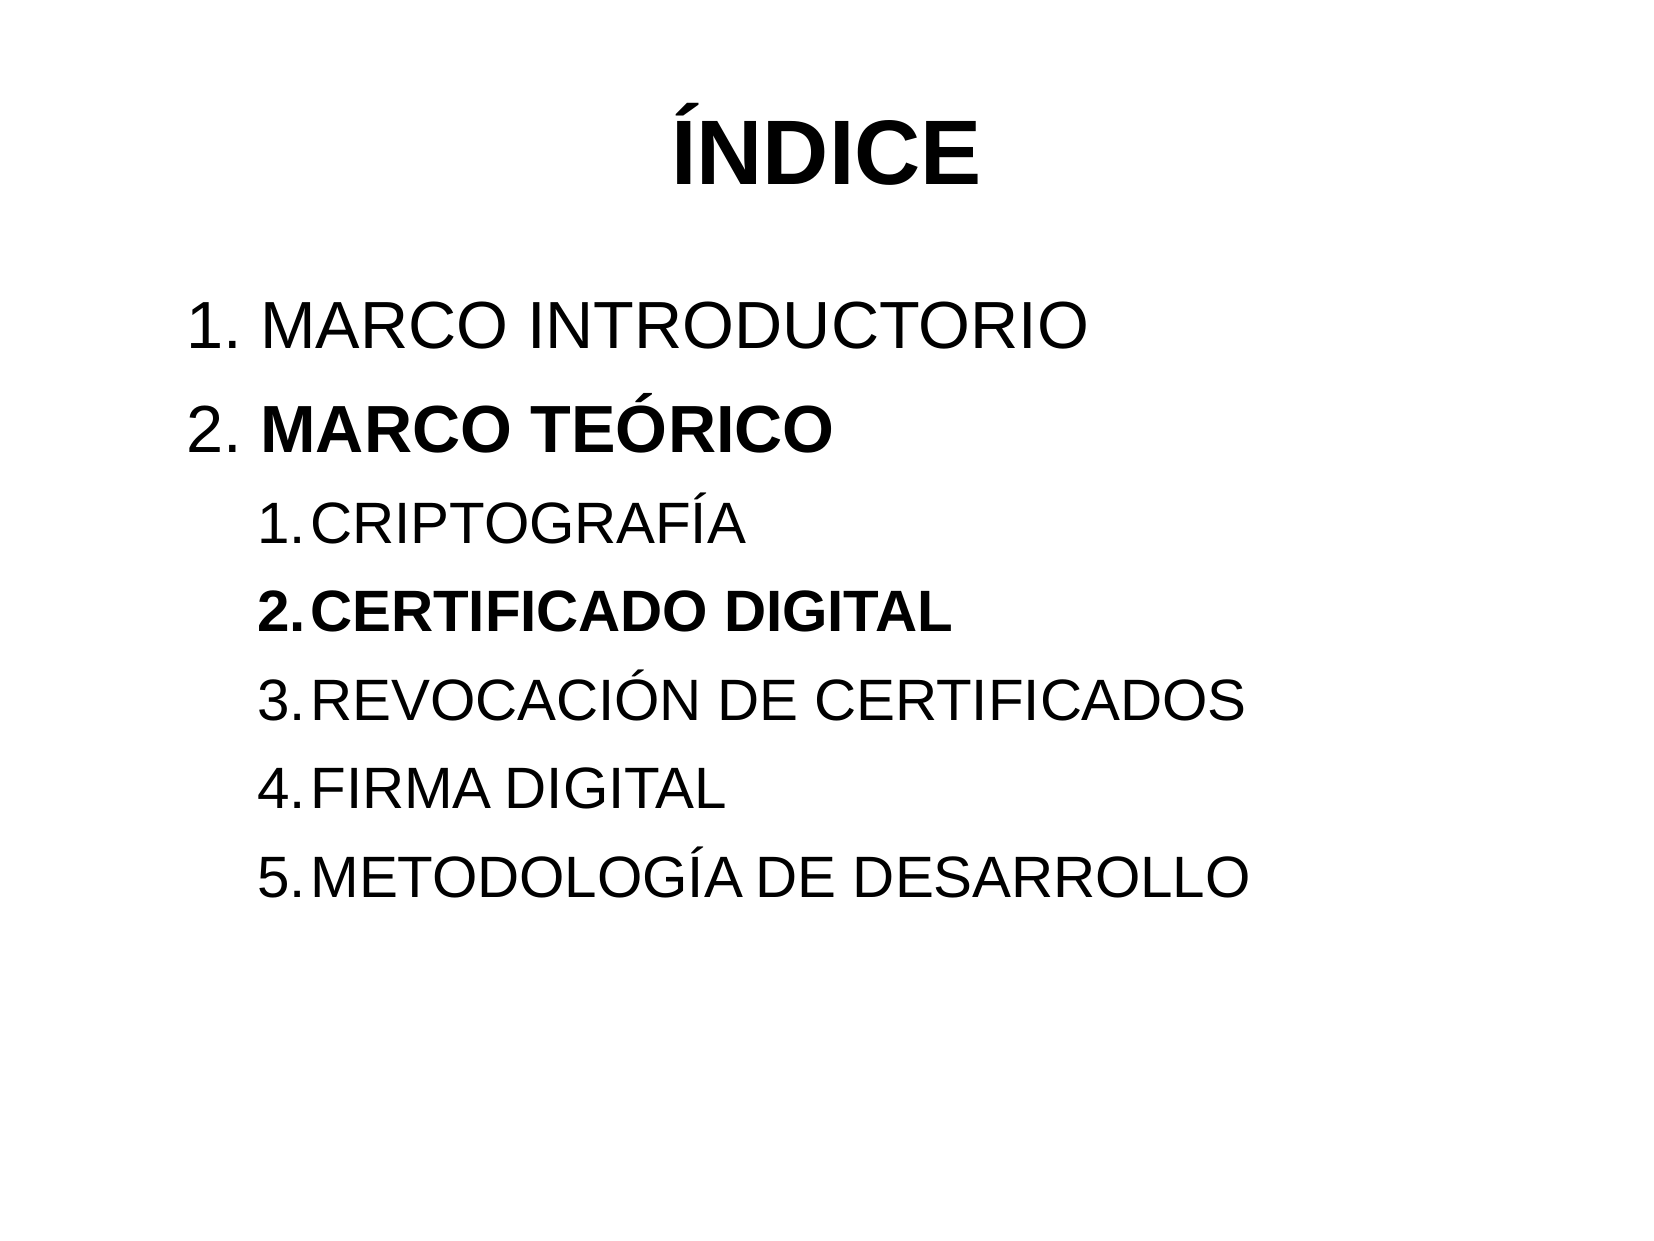

# ÍNDICE
 MARCO INTRODUCTORIO
 MARCO TEÓRICO
CRIPTOGRAFÍA
CERTIFICADO DIGITAL
REVOCACIÓN DE CERTIFICADOS
FIRMA DIGITAL
METODOLOGÍA DE DESARROLLO